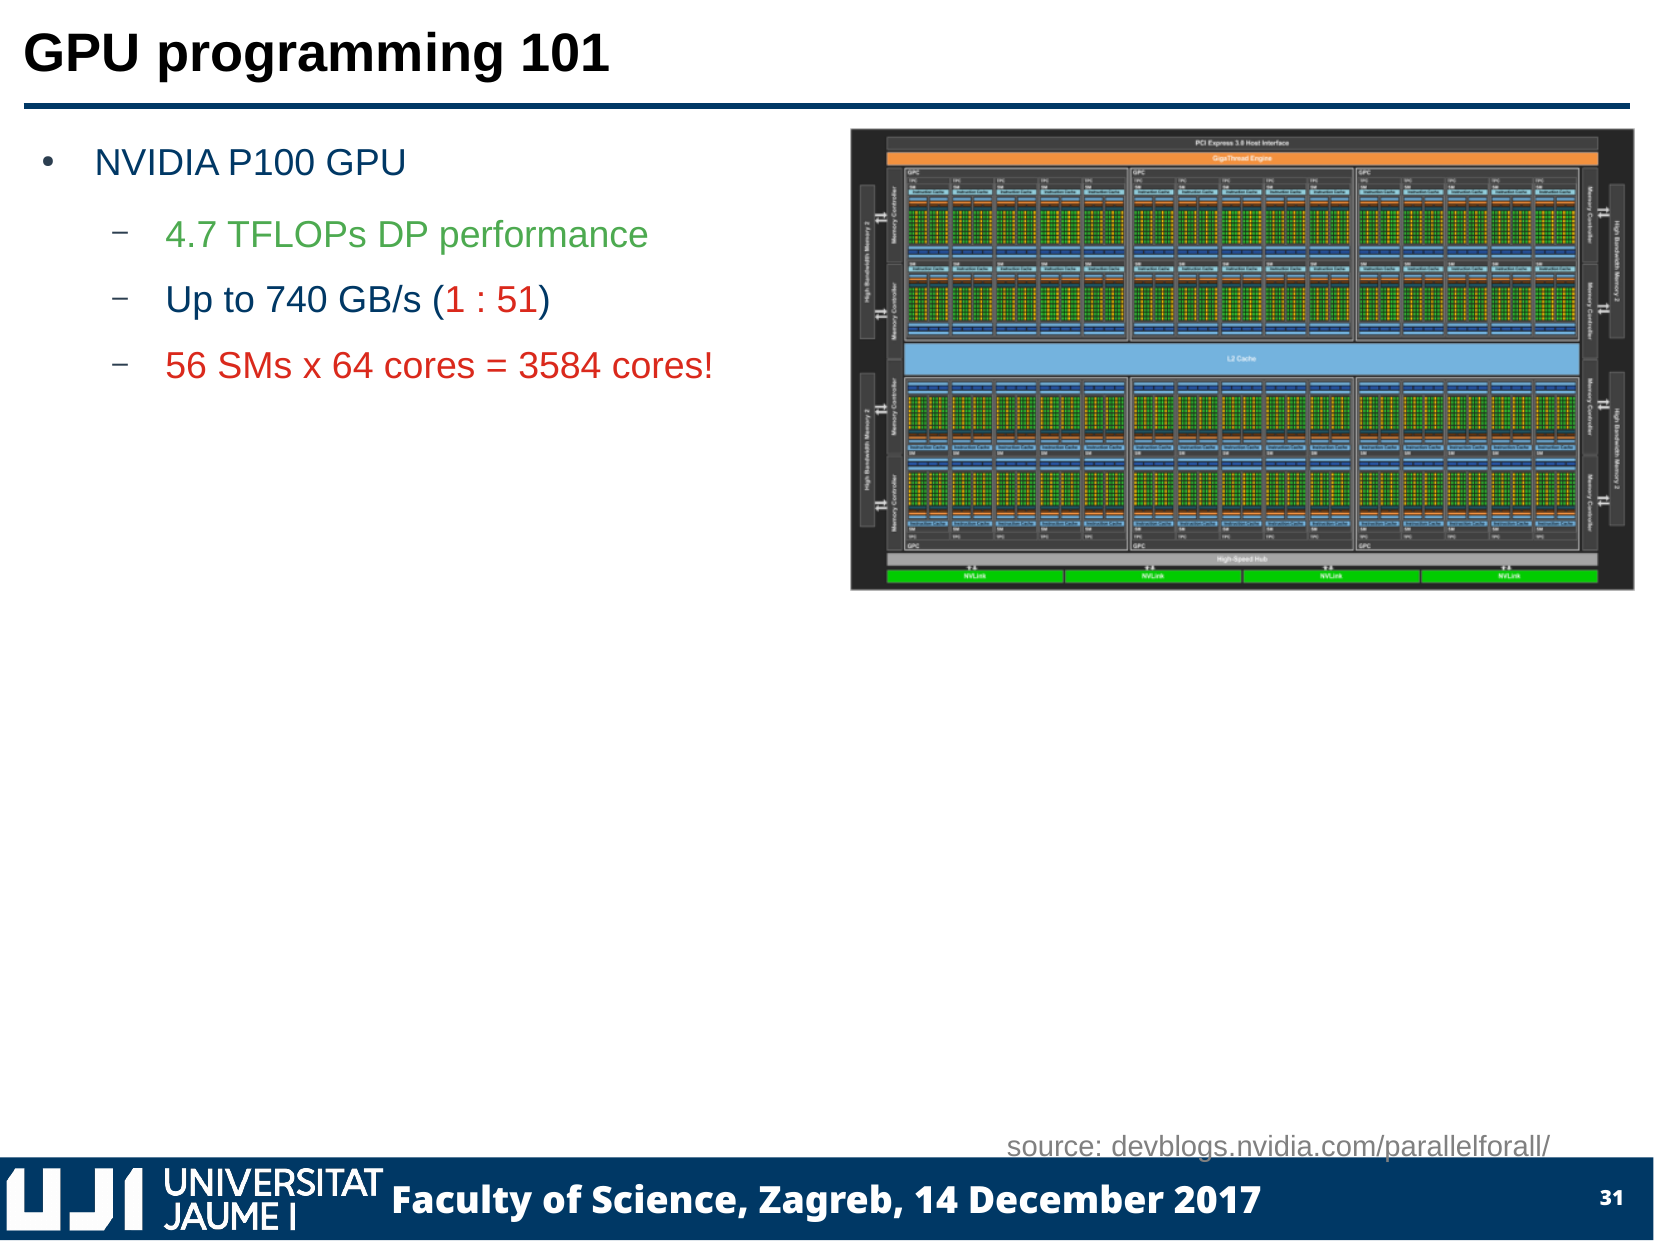

# GPU programming 101
NVIDIA P100 GPU
4.7 TFLOPs DP performance
Up to 740 GB/s (1 : 51)
56 SMs x 64 cores = 3584 cores!
source: devblogs.nvidia.com/parallelforall/
Faculty of Science, Zagreb, 14 December 2017
31